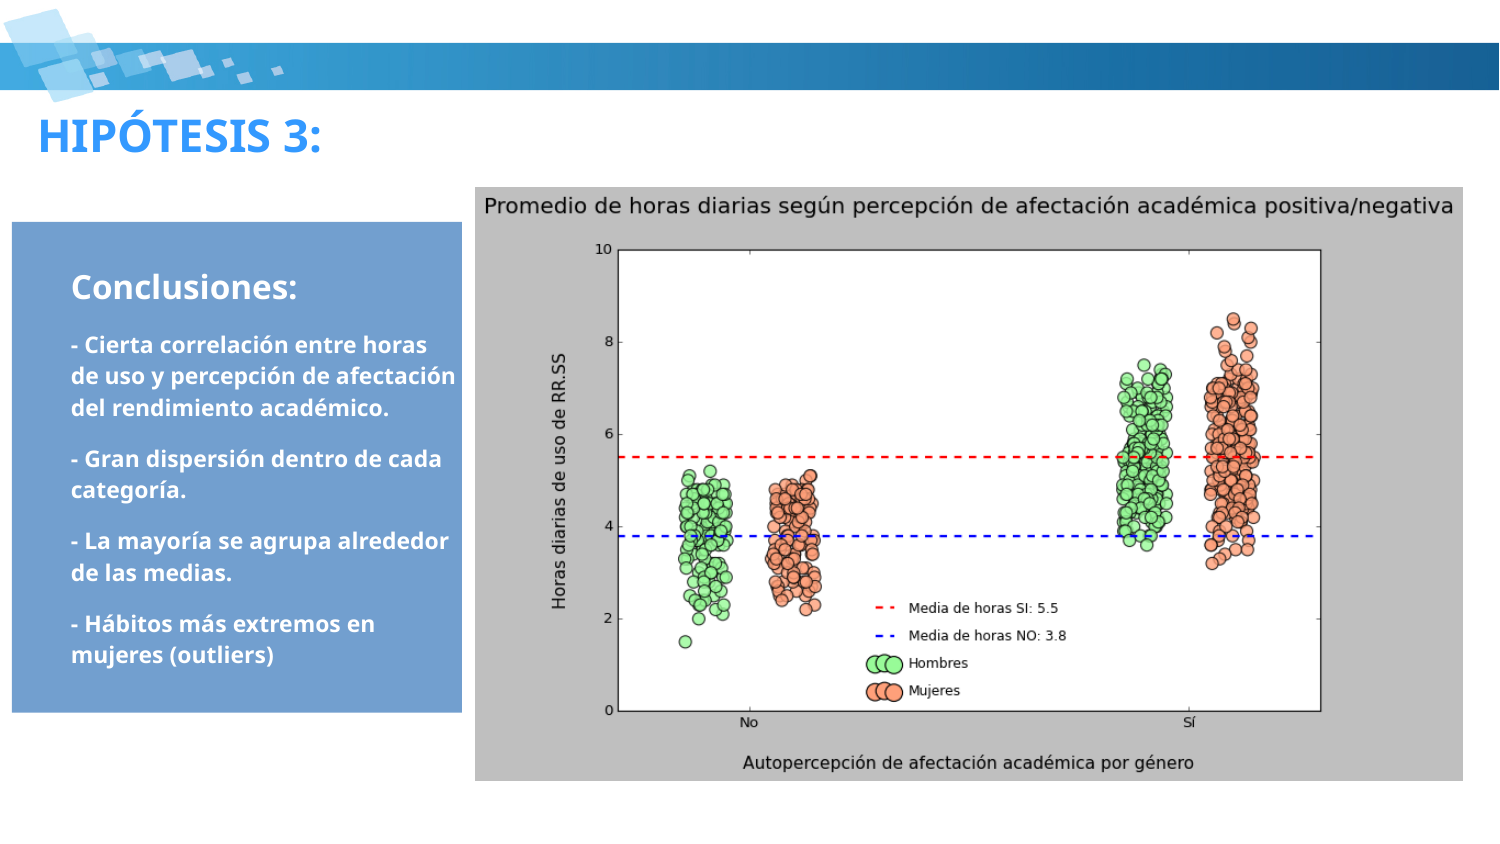

# HIPÓTESIS 3:
Conclusiones:
- Cierta correlación entre horas de uso y percepción de afectación del rendimiento académico.
- Gran dispersión dentro de cada categoría.
- La mayoría se agrupa alrededor de las medias.
- Hábitos más extremos en mujeres (outliers)